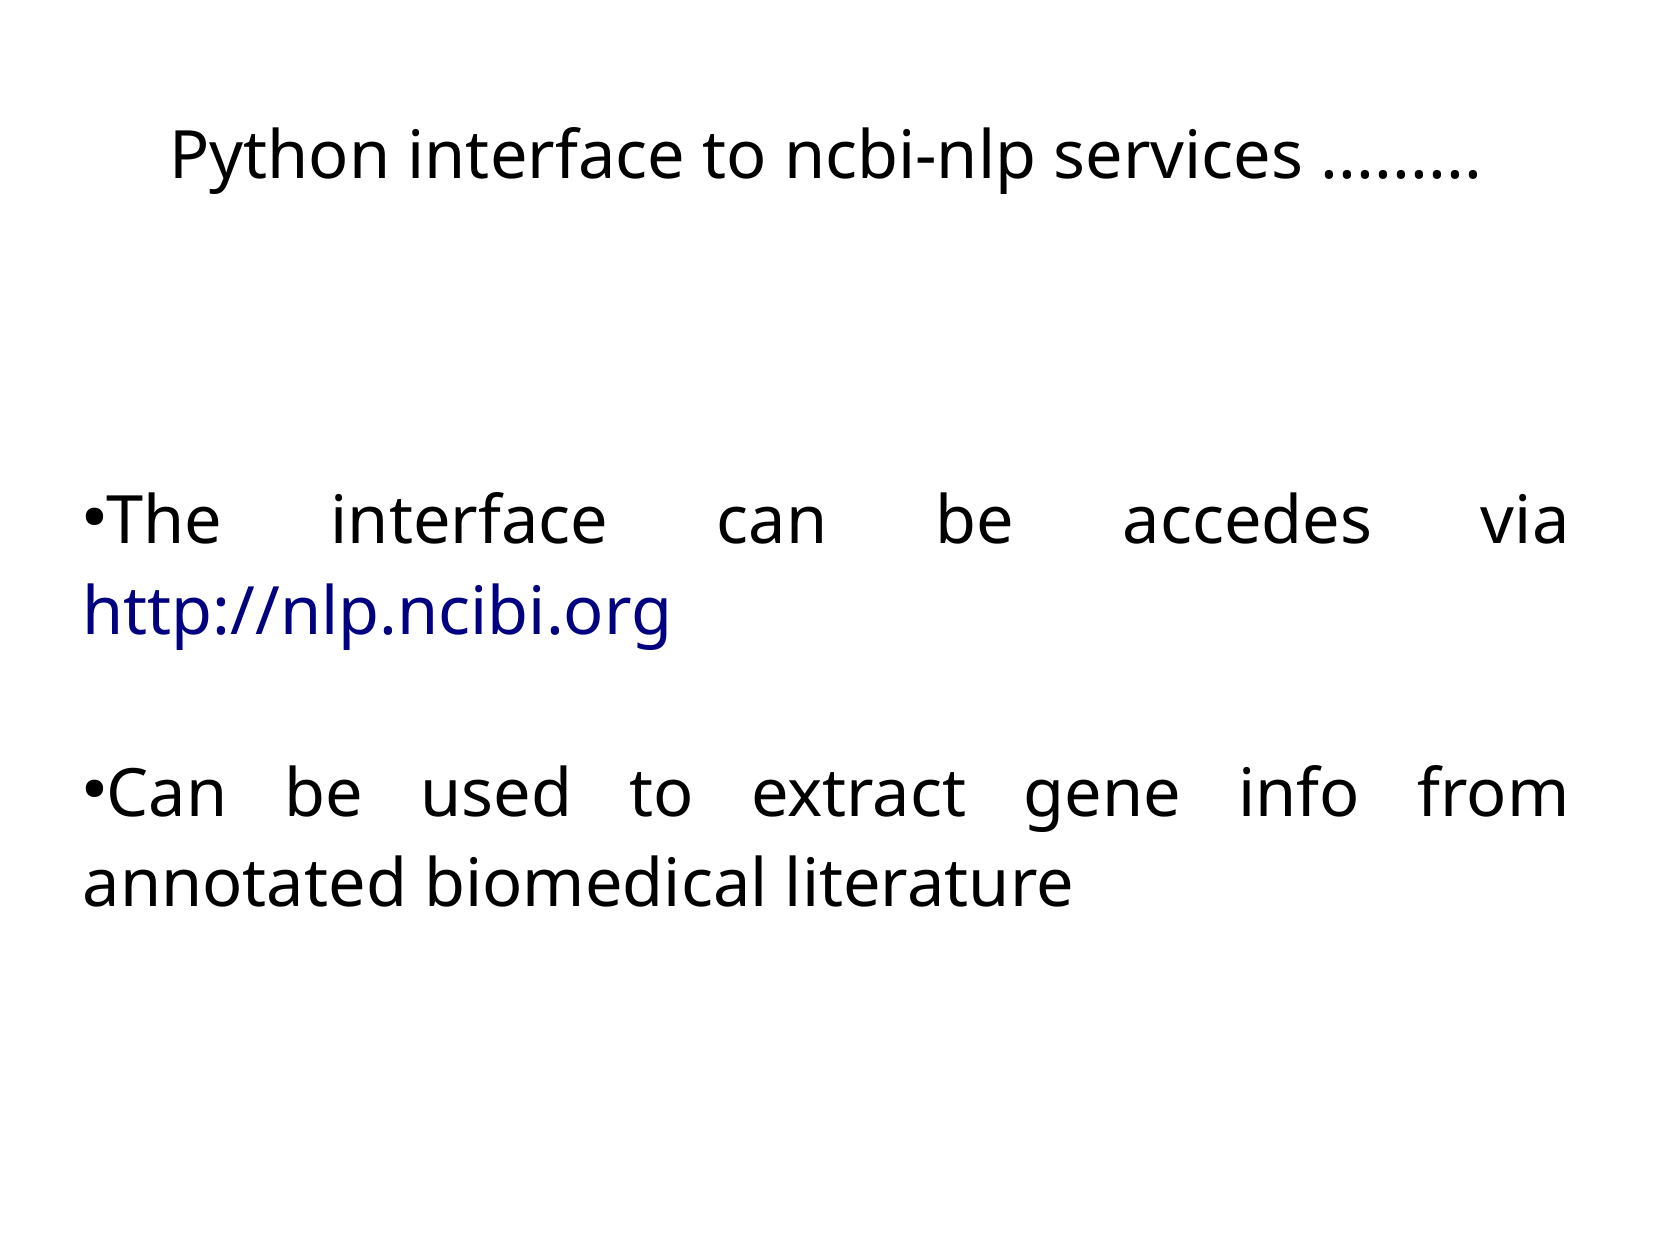

# Python interface to ncbi-nlp services .........
The interface can be accedes via http://nlp.ncibi.org
Can be used to extract gene info from annotated biomedical literature